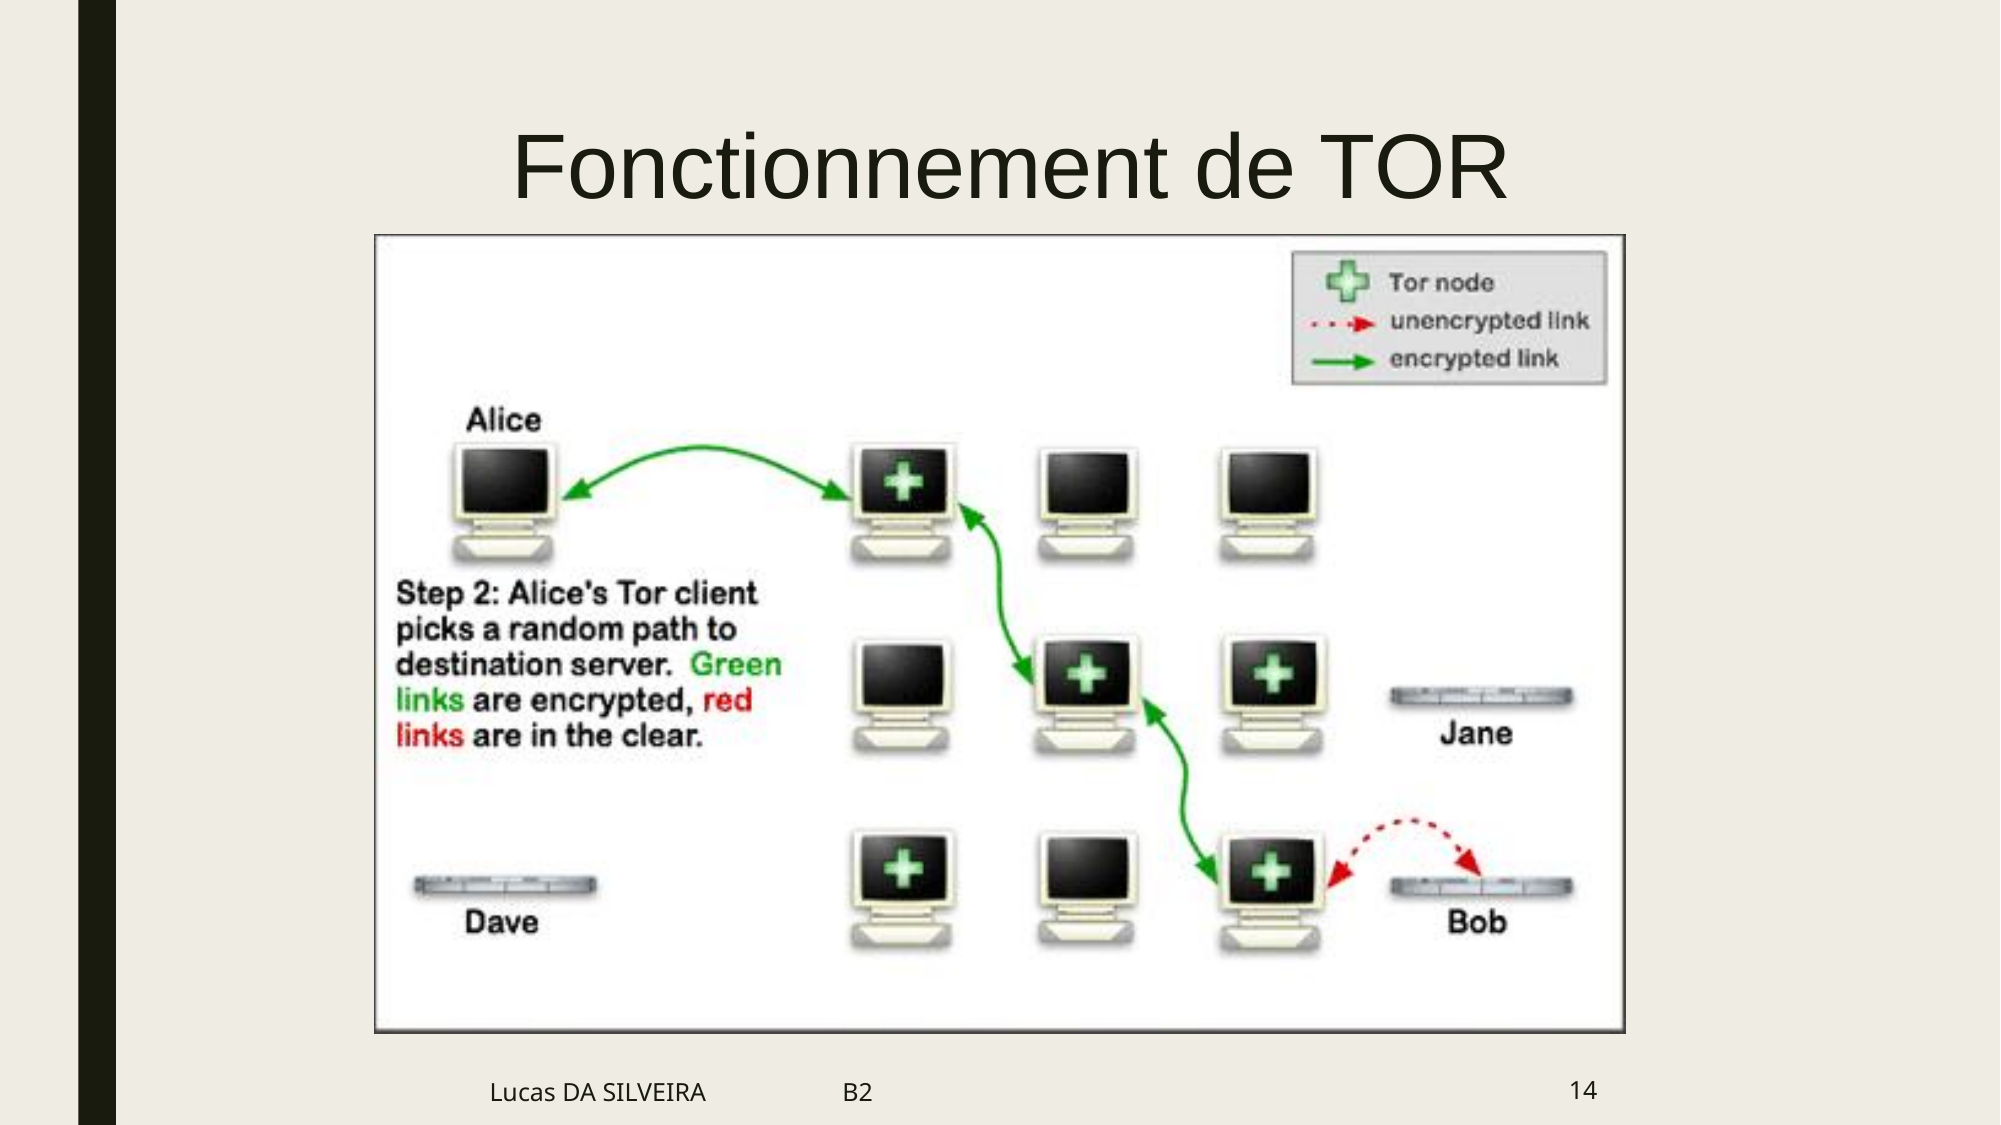

# Fonctionnement de TOR
Lucas DA SILVEIRA B2